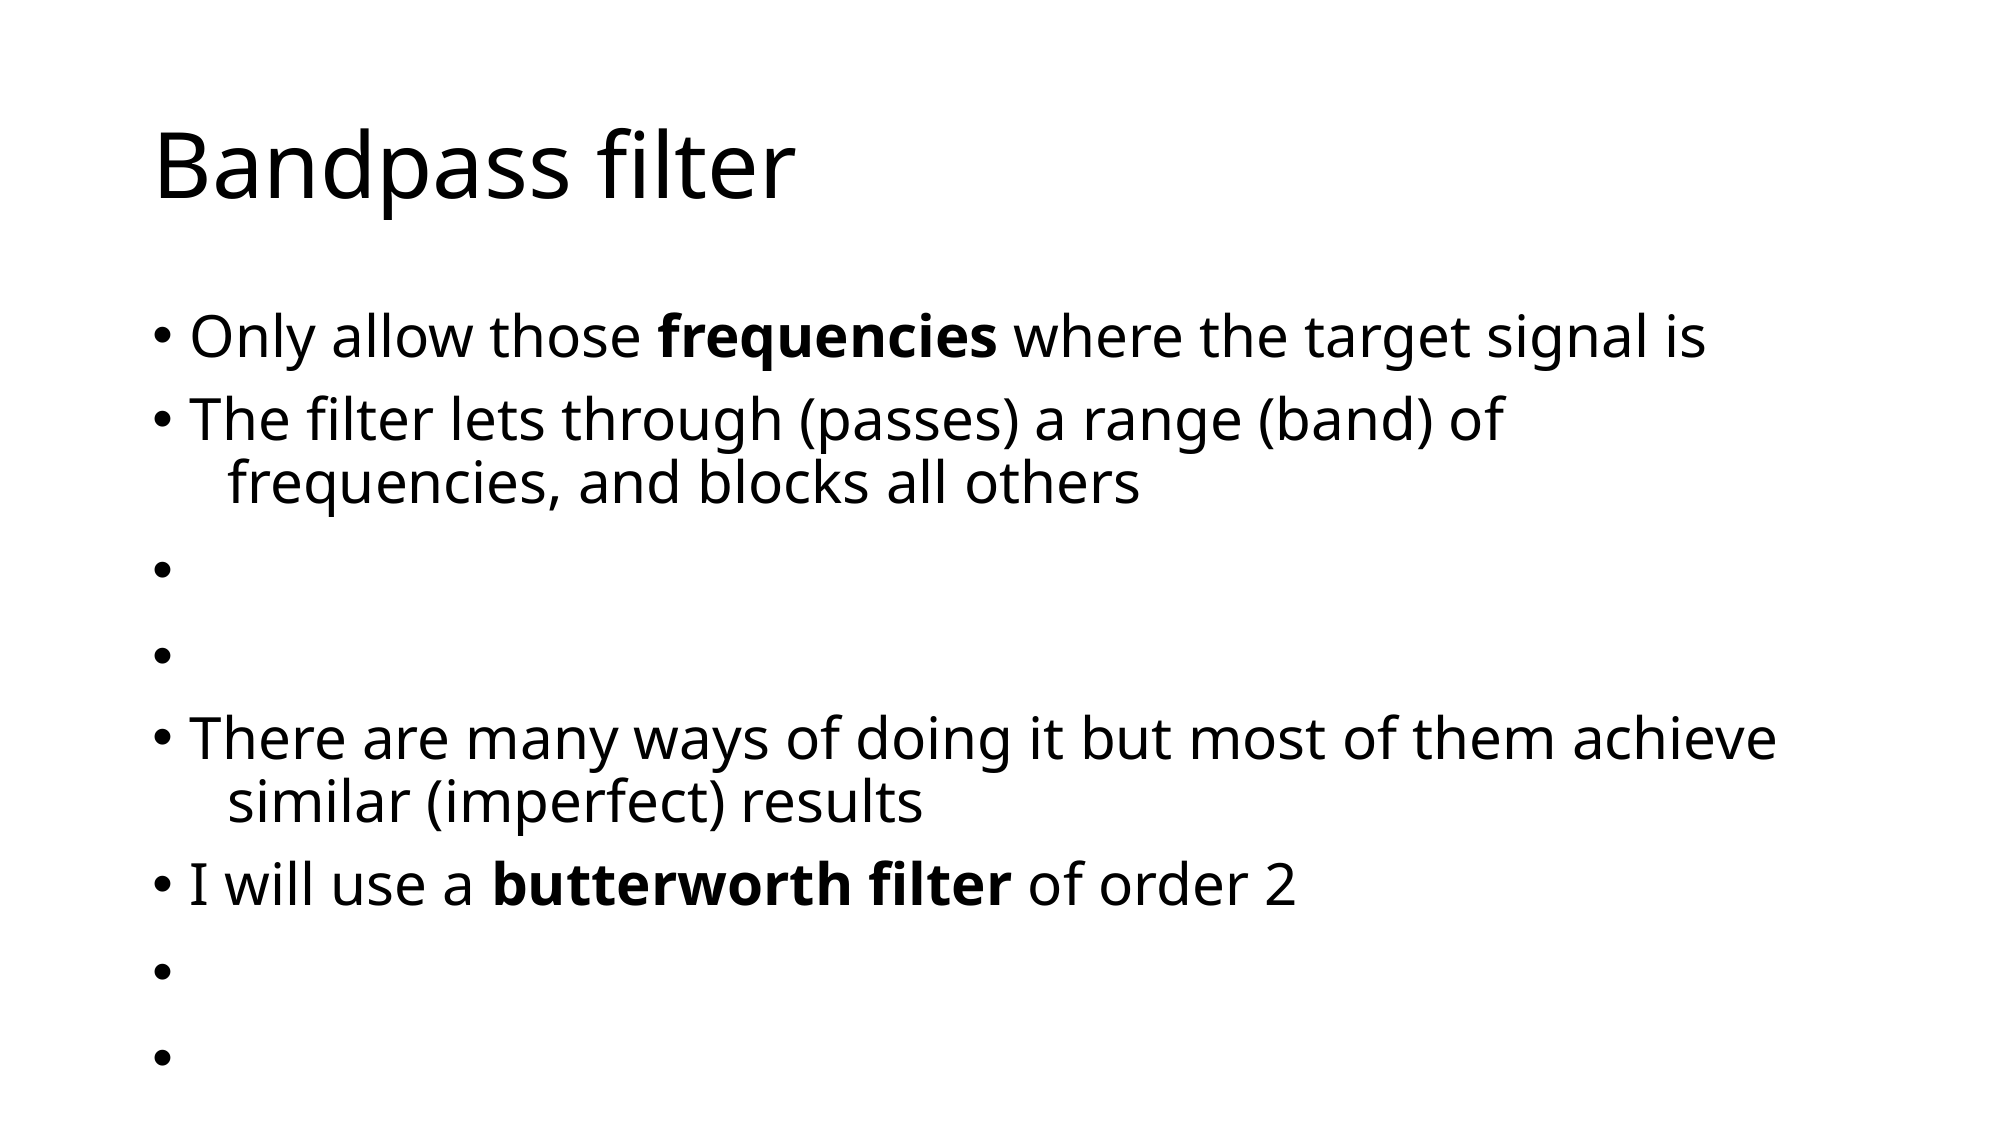

# Bandpass filter
Only allow those frequencies where the target signal is
The filter lets through (passes) a range (band) of frequencies, and blocks all others
There are many ways of doing it but most of them achieve similar (imperfect) results
I will use a butterworth filter of order 2